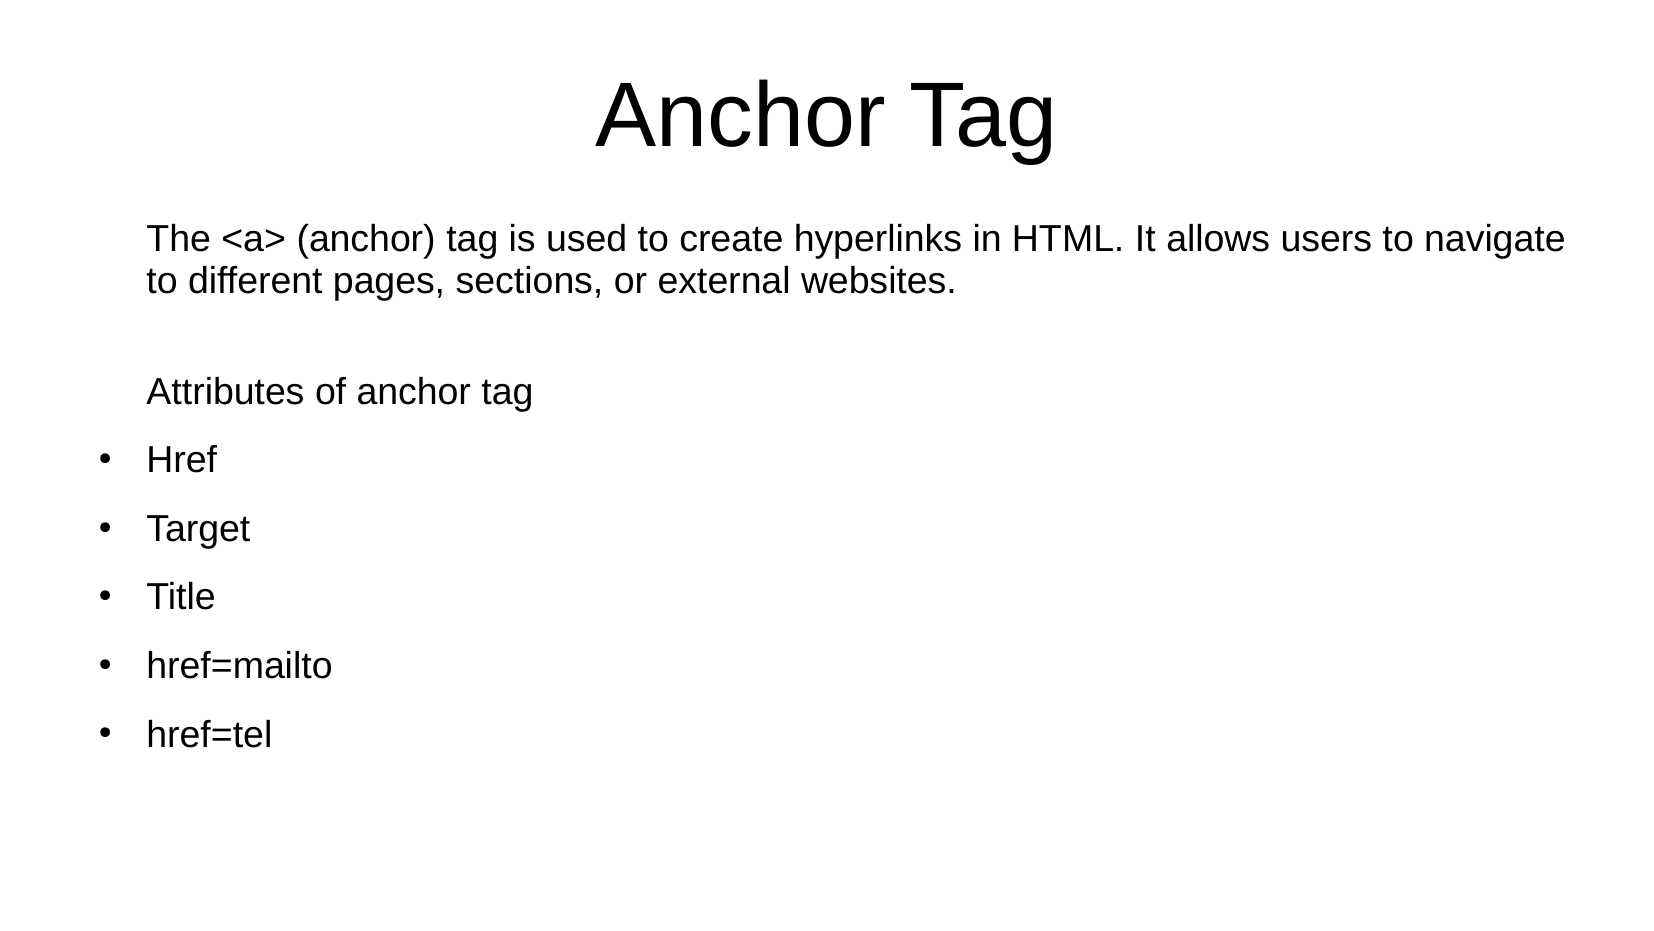

# Anchor Tag
The <a> (anchor) tag is used to create hyperlinks in HTML. It allows users to navigate to different pages, sections, or external websites.
Attributes of anchor tag
Href
Target
Title
href=mailto
href=tel